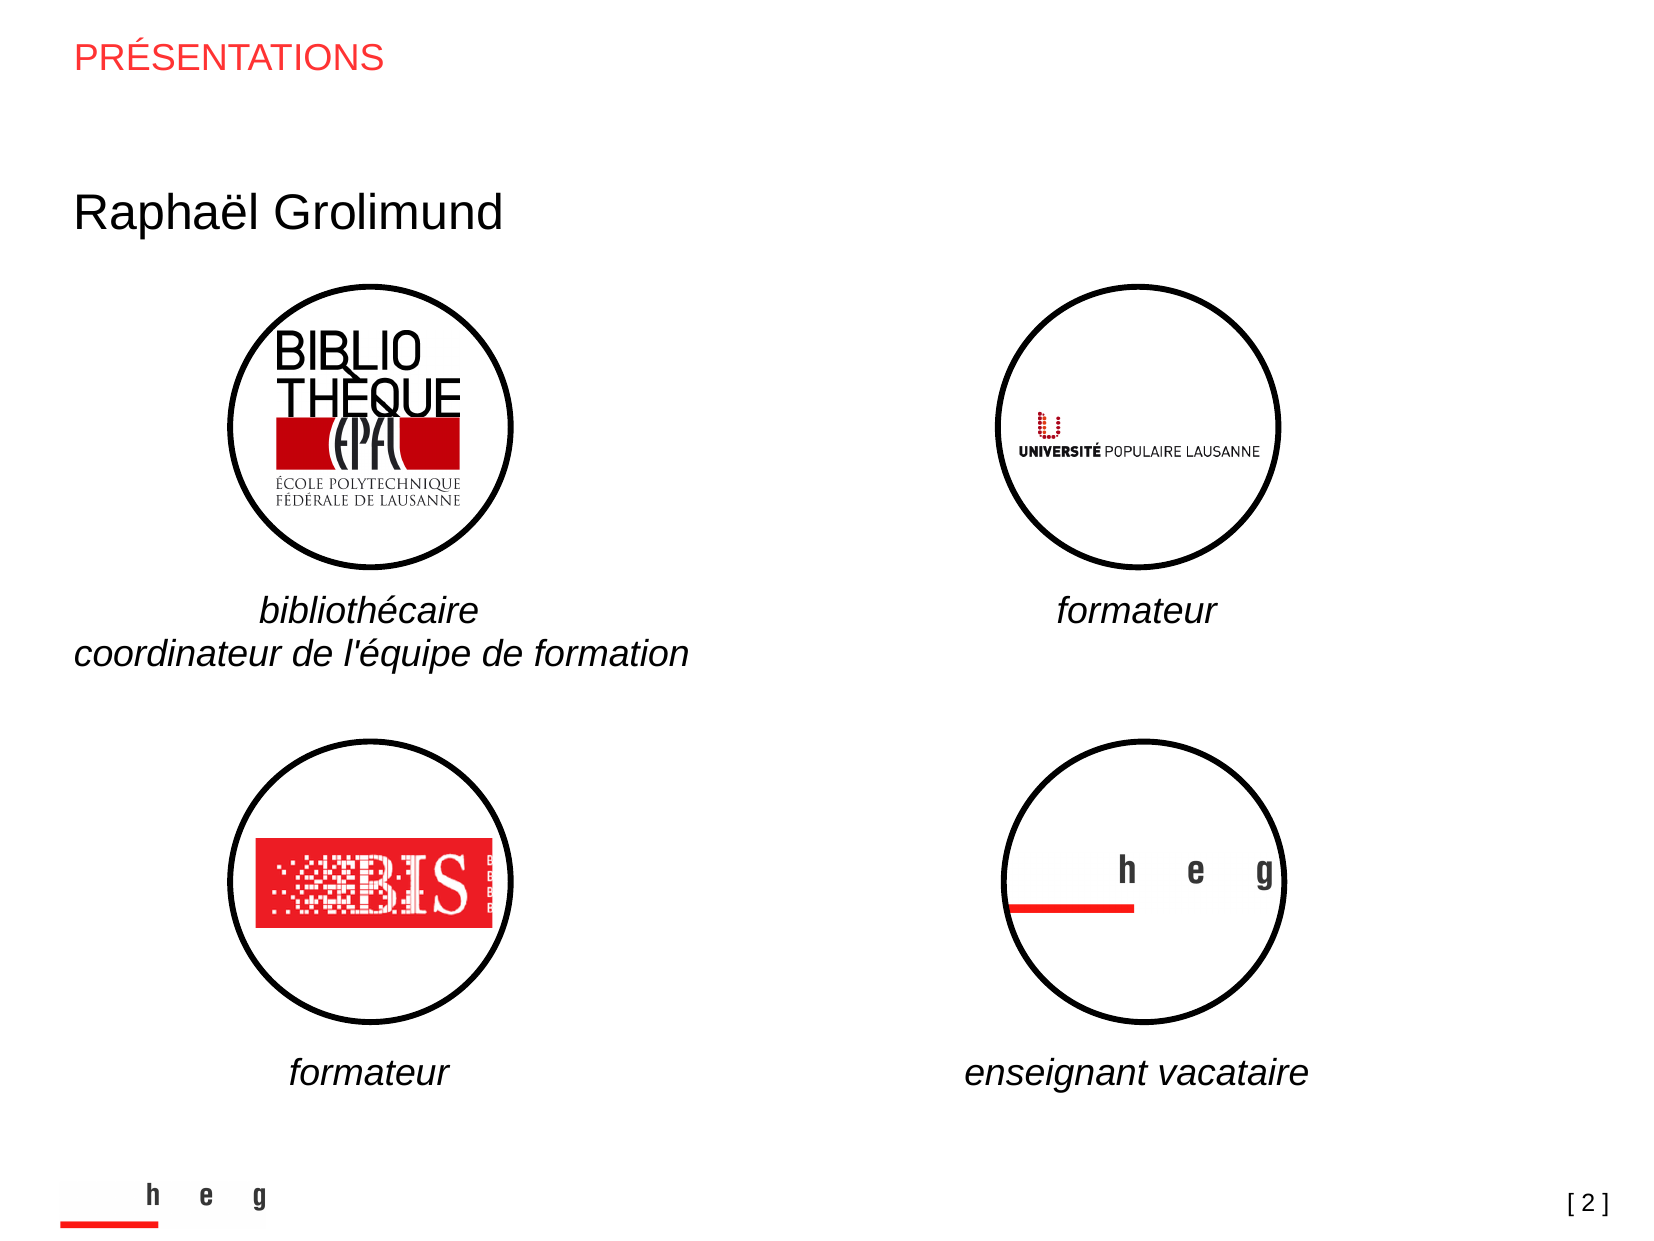

PRÉSENTATIONS
Raphaël Grolimund
	bibliothécaire	formateur
	coordinateur de l'équipe de formation
	formateur	enseignant vacataire